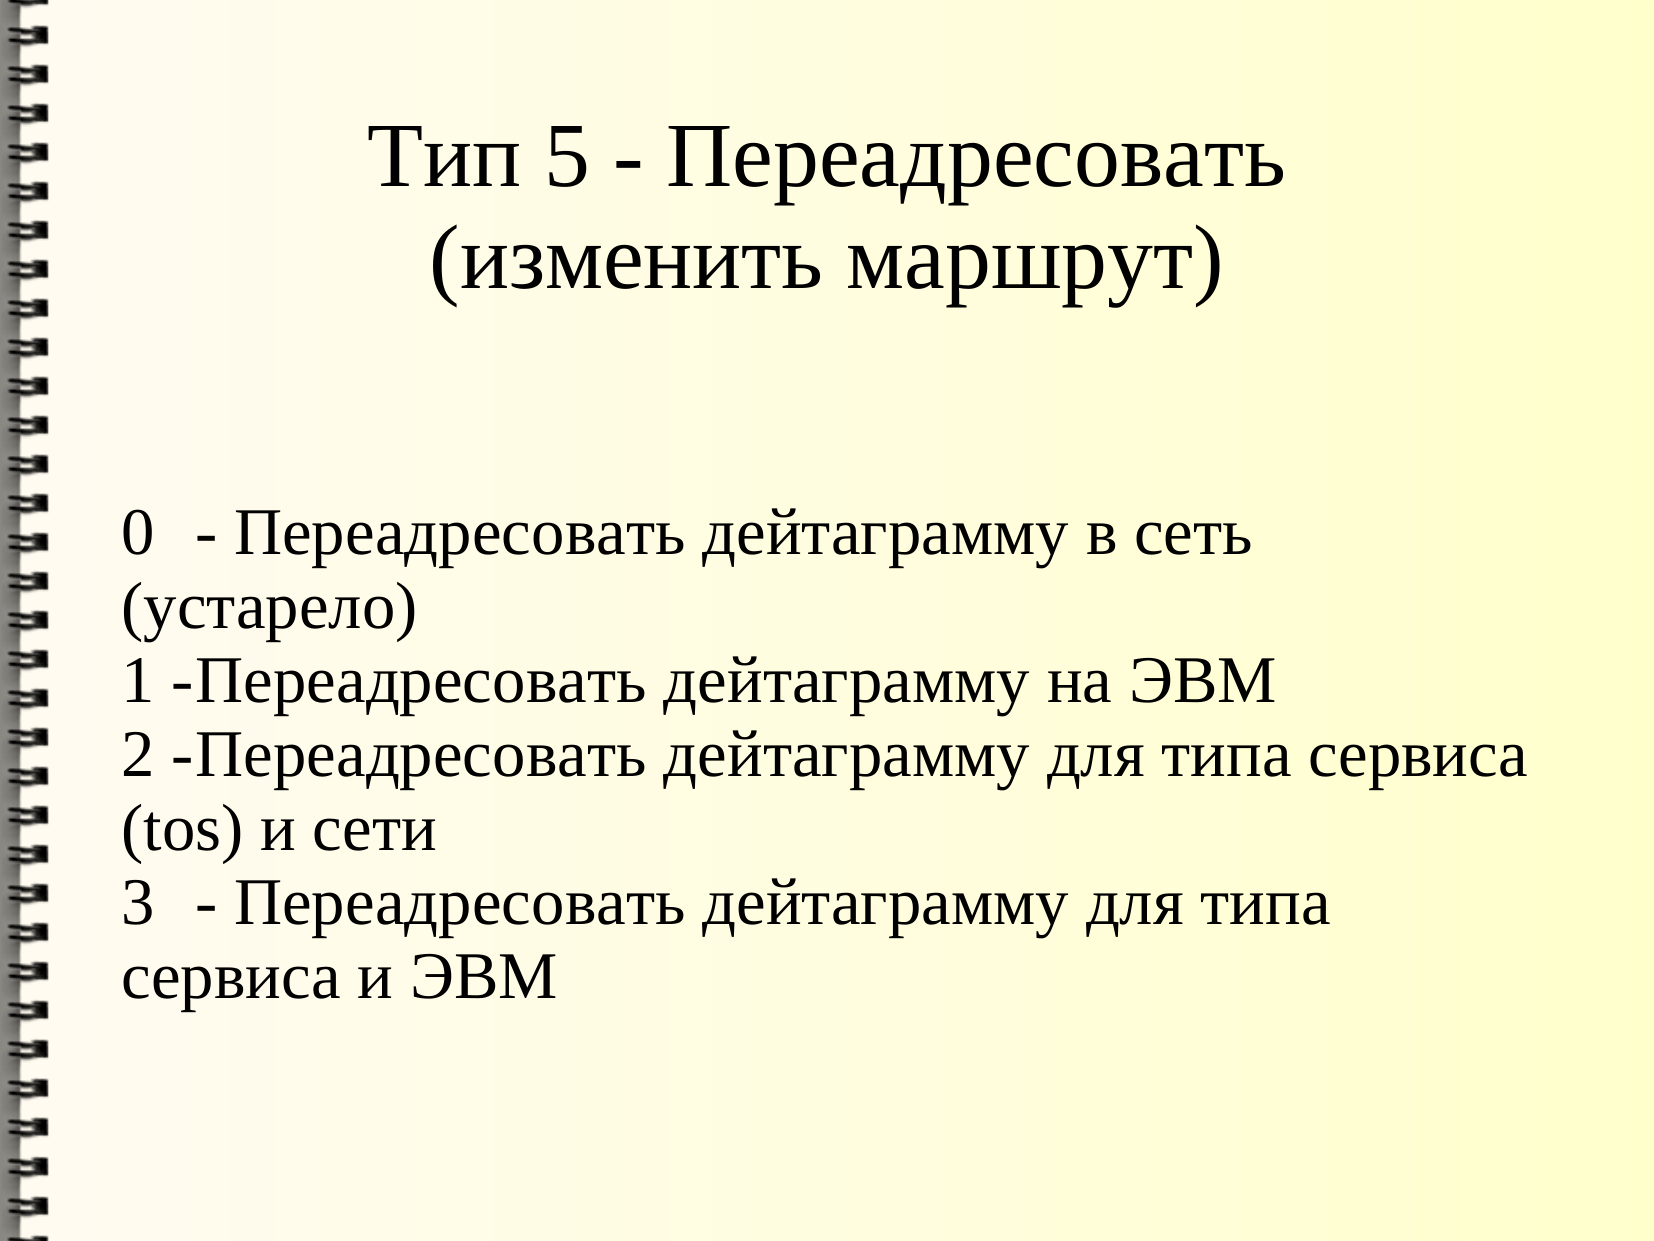

# Тип 5 - Переадресовать (изменить маршрут)
0	- Переадресовать дейтаграмму в сеть (устарело)
1 -	Переадресовать дейтаграмму на ЭВМ
2 -	Переадресовать дейтаграмму для типа сервиса (tos) и сети
3	- Переадресовать дейтаграмму для типа сервиса и ЭВМ